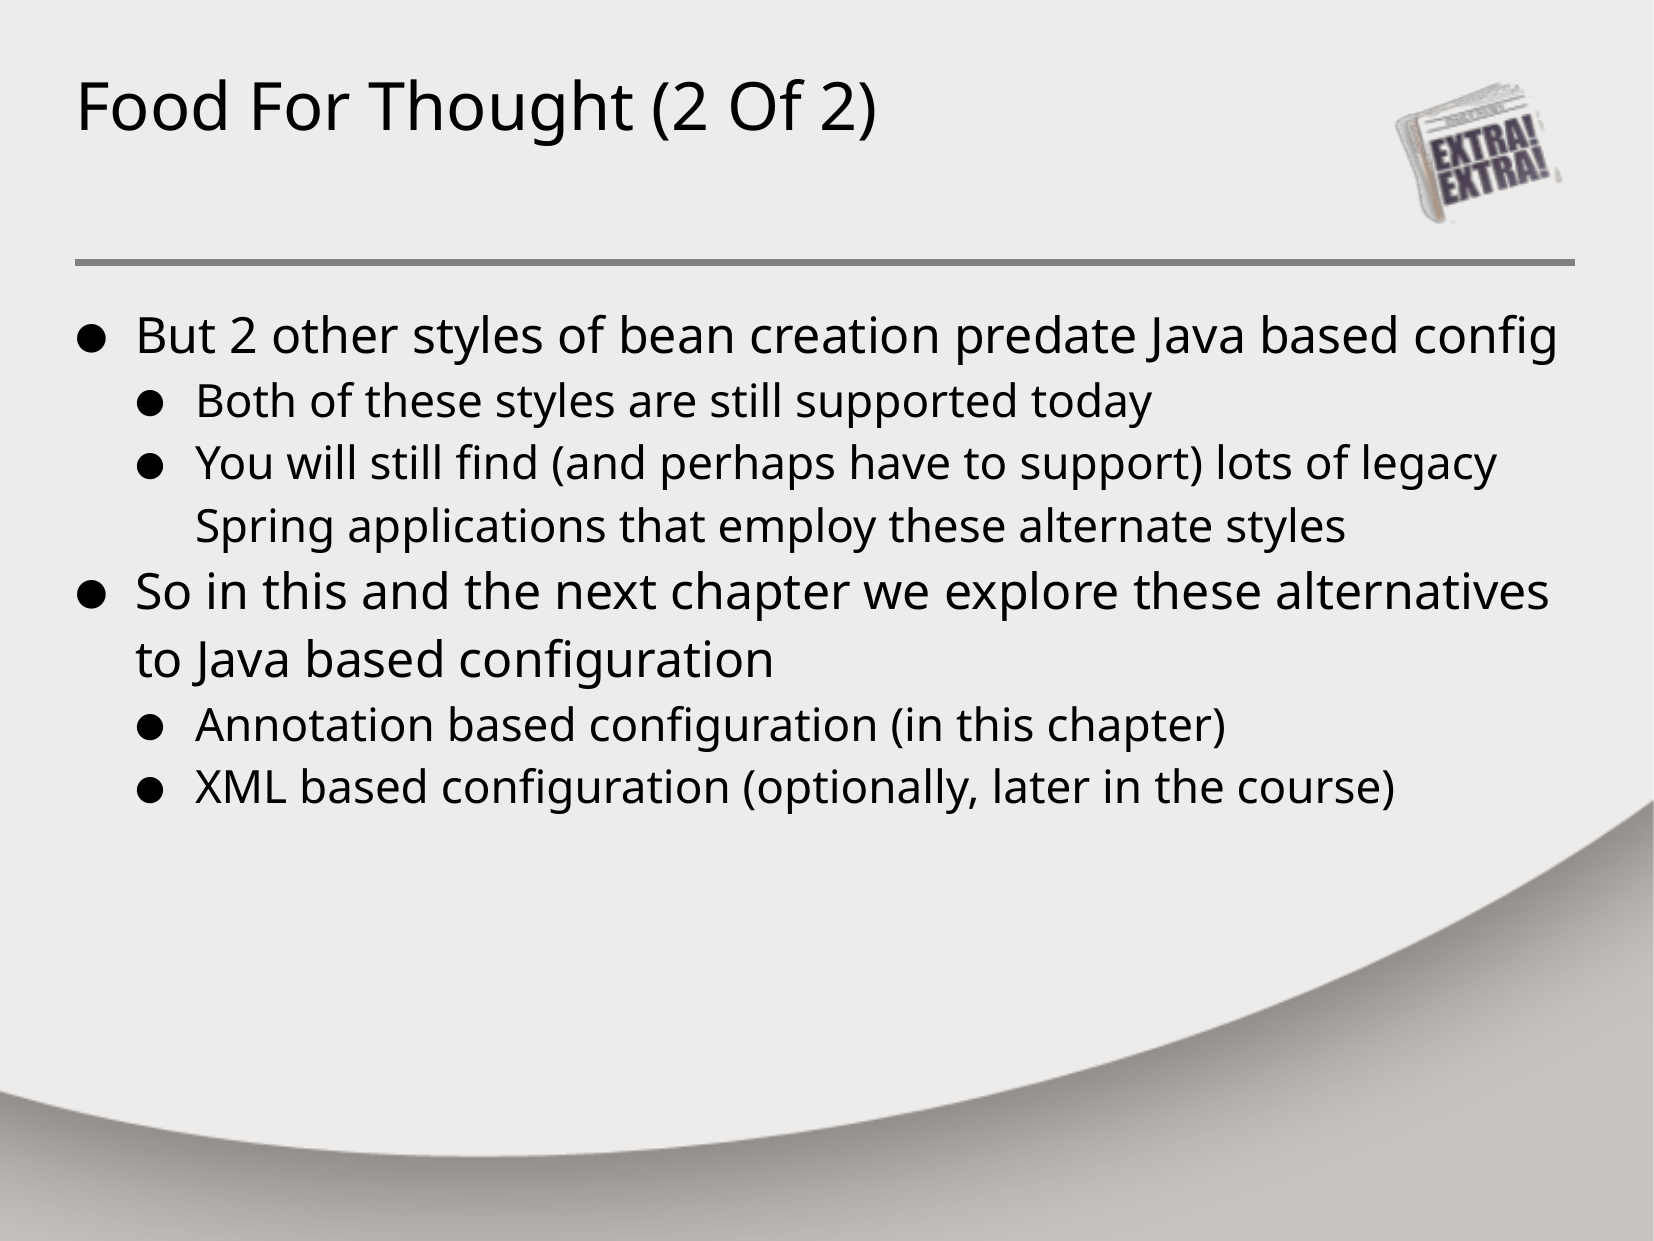

# Food For Thought (2 Of 2)
But 2 other styles of bean creation predate Java based config
Both of these styles are still supported today
You will still find (and perhaps have to support) lots of legacy Spring applications that employ these alternate styles
So in this and the next chapter we explore these alternatives to Java based configuration
Annotation based configuration (in this chapter)
XML based configuration (optionally, later in the course)